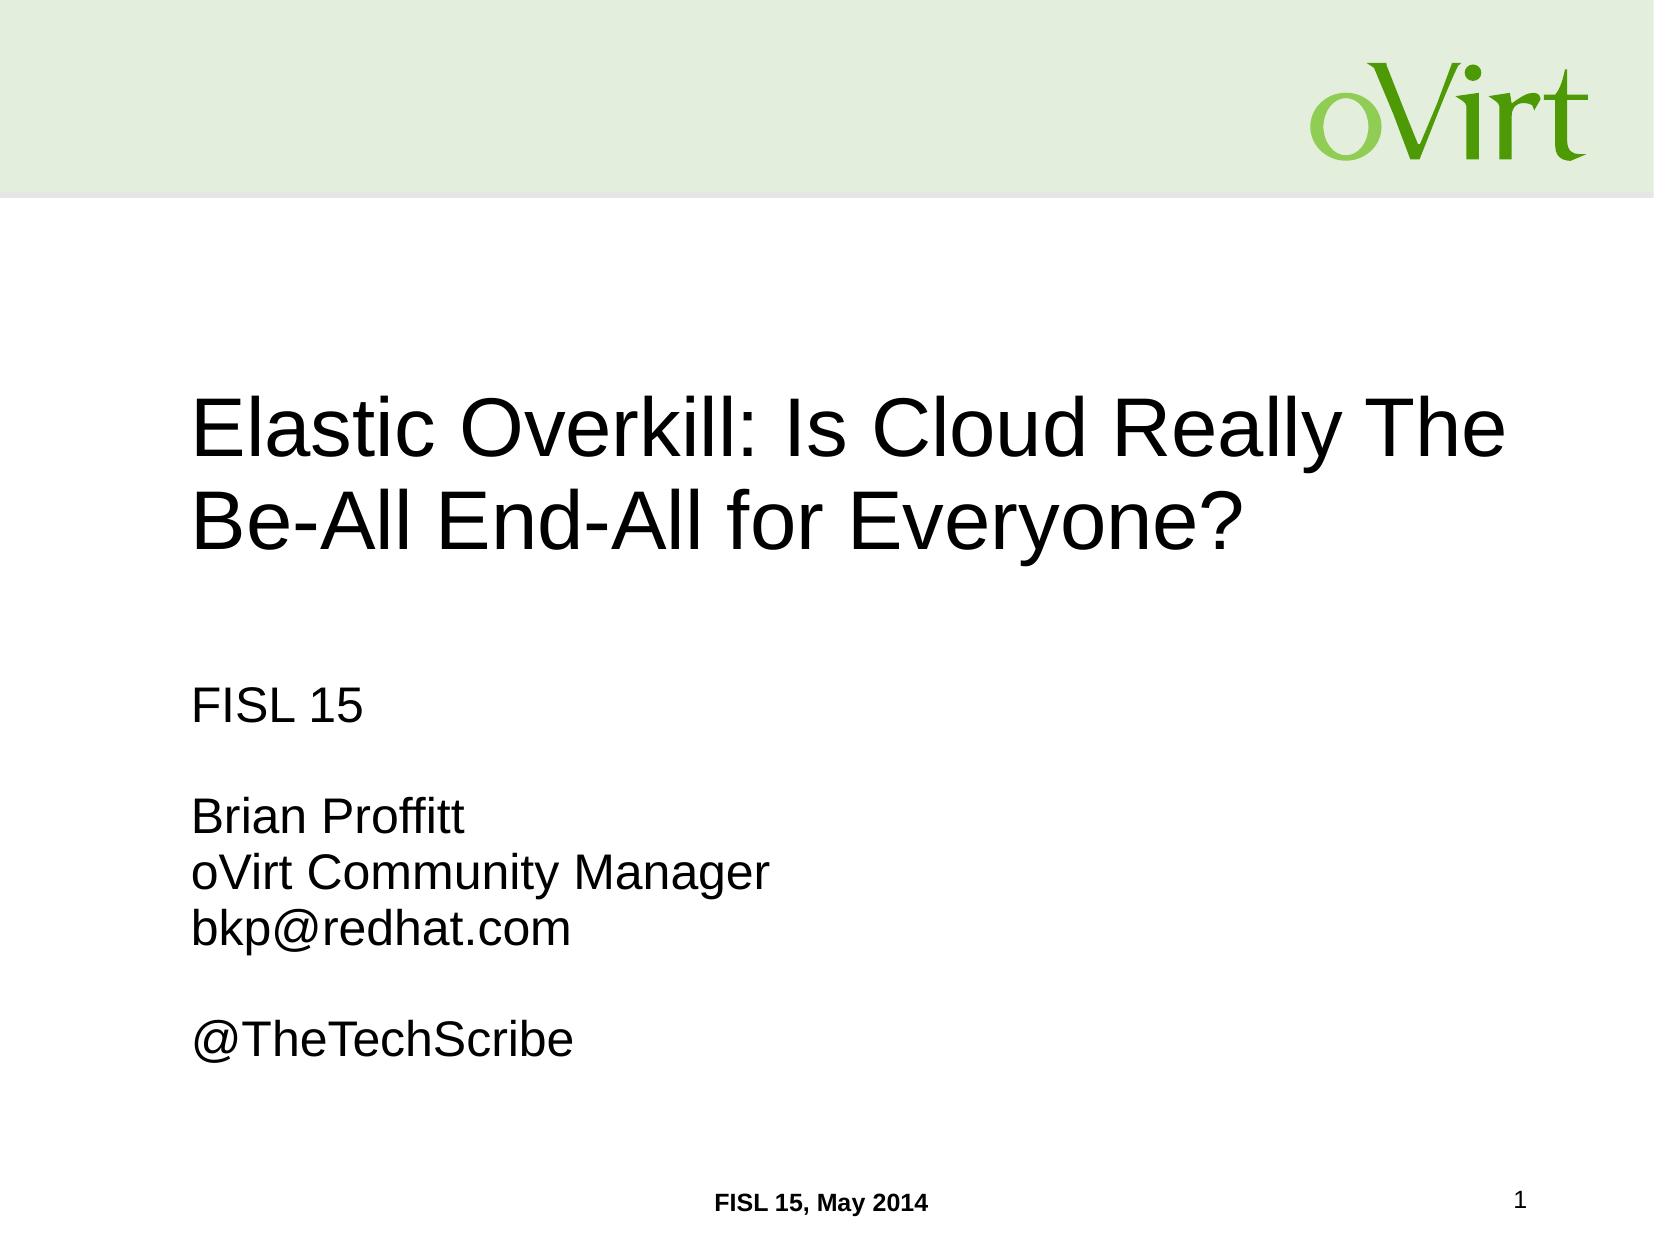

Elastic Overkill: Is Cloud Really The Be-All End-All for Everyone?
FISL 15
Brian Proffitt
oVirt Community Manager
bkp@redhat.com
@TheTechScribe